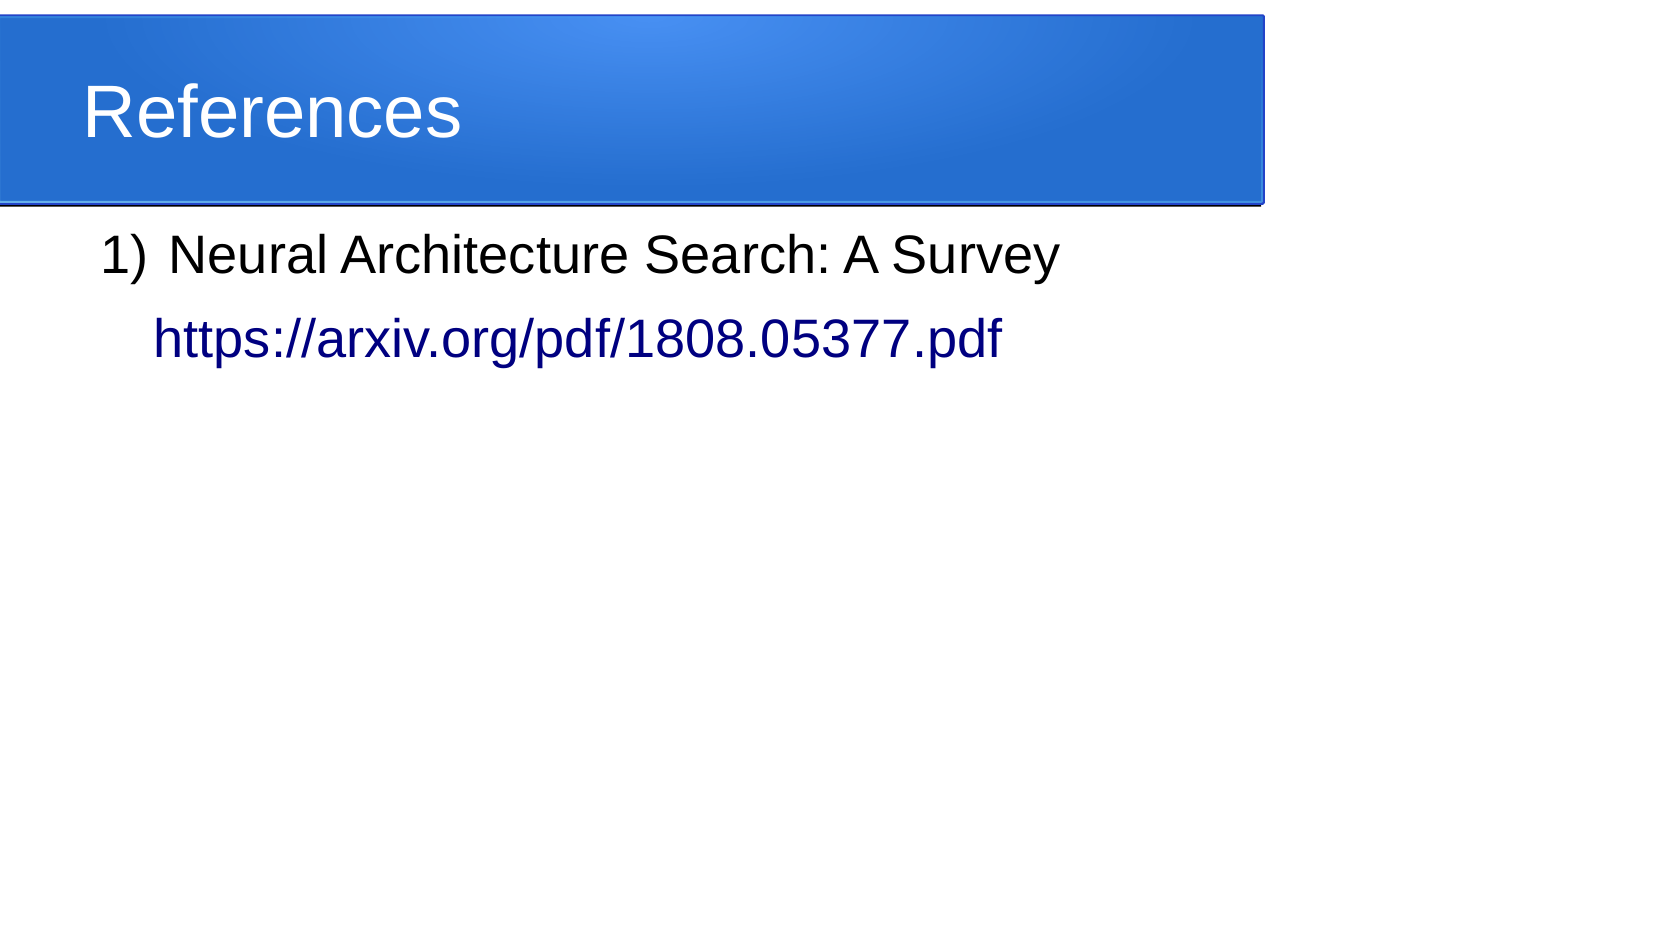

# References
 Neural Architecture Search: A Survey
https://arxiv.org/pdf/1808.05377.pdf